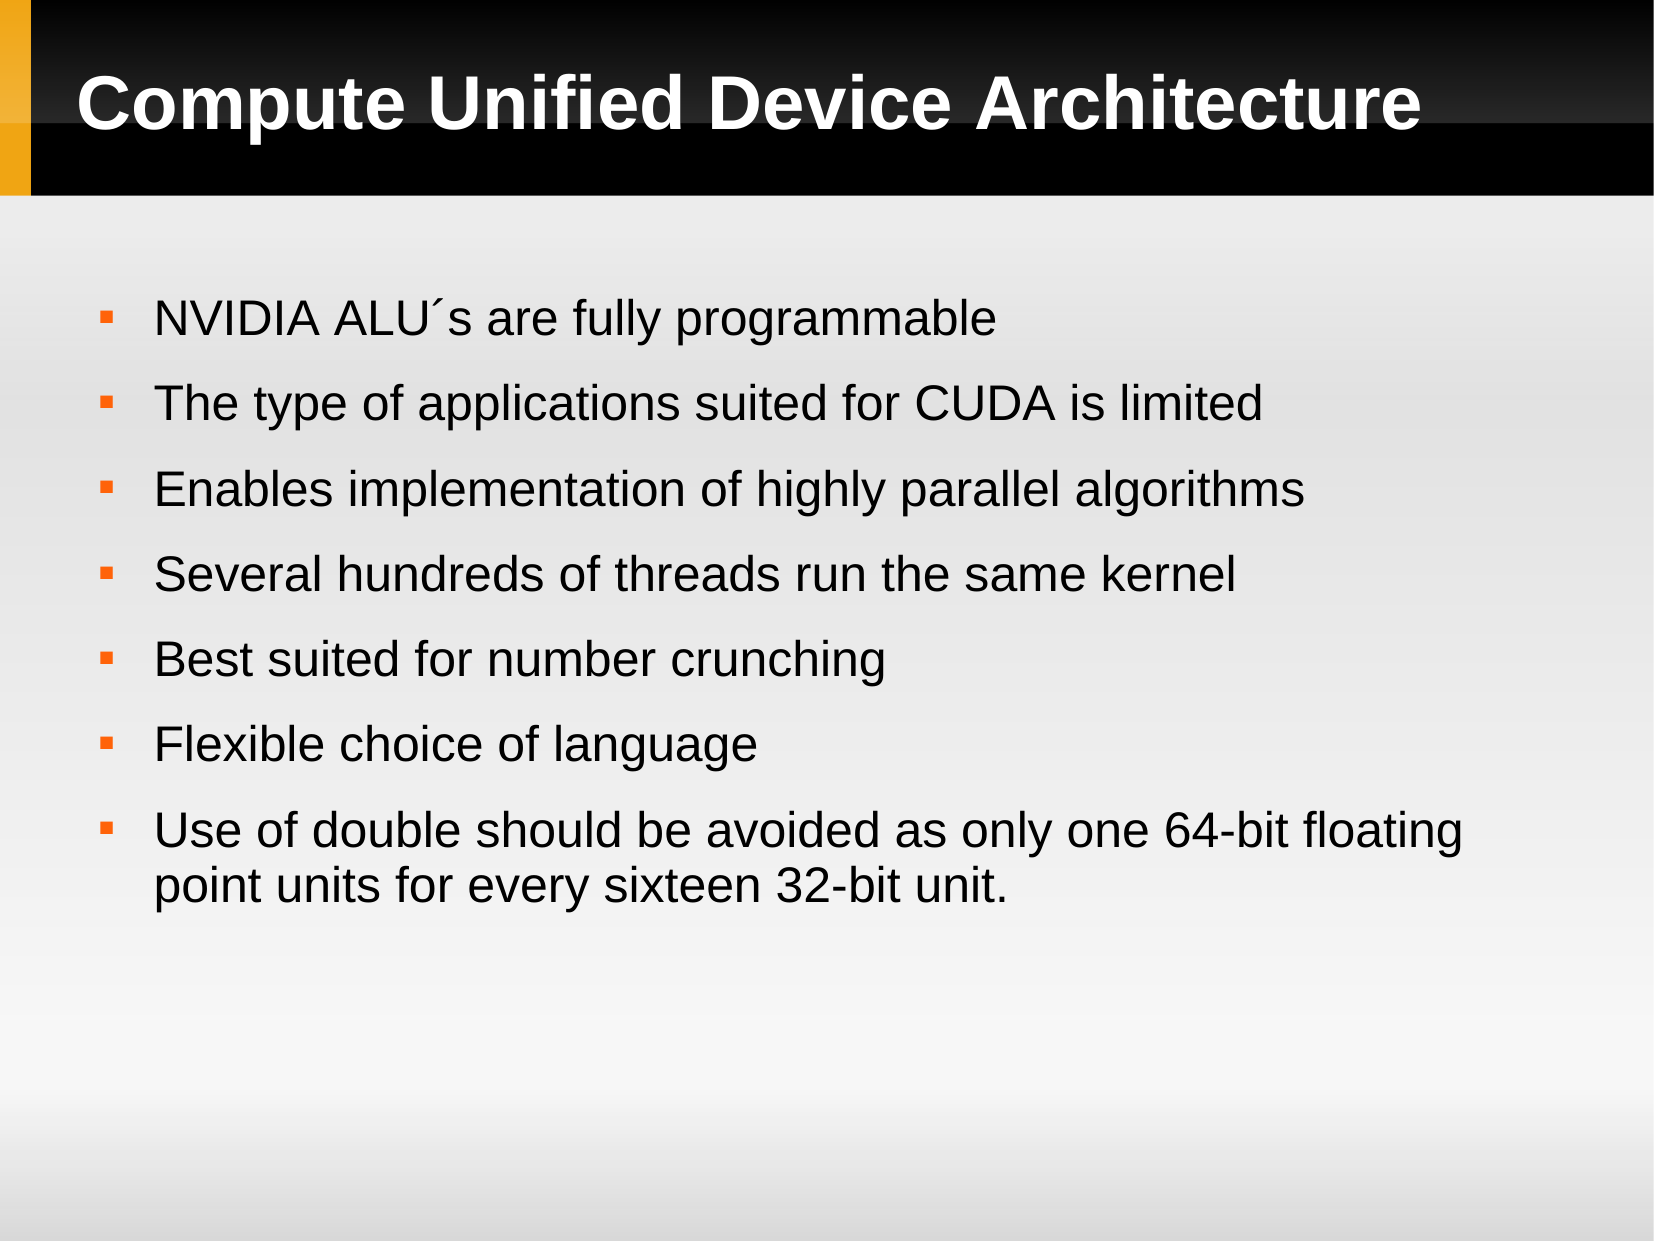

# Compute Unified Device Architecture
NVIDIA ALU´s are fully programmable
The type of applications suited for CUDA is limited
Enables implementation of highly parallel algorithms
Several hundreds of threads run the same kernel
Best suited for number crunching
Flexible choice of language
Use of double should be avoided as only one 64-bit floating point units for every sixteen 32-bit unit.